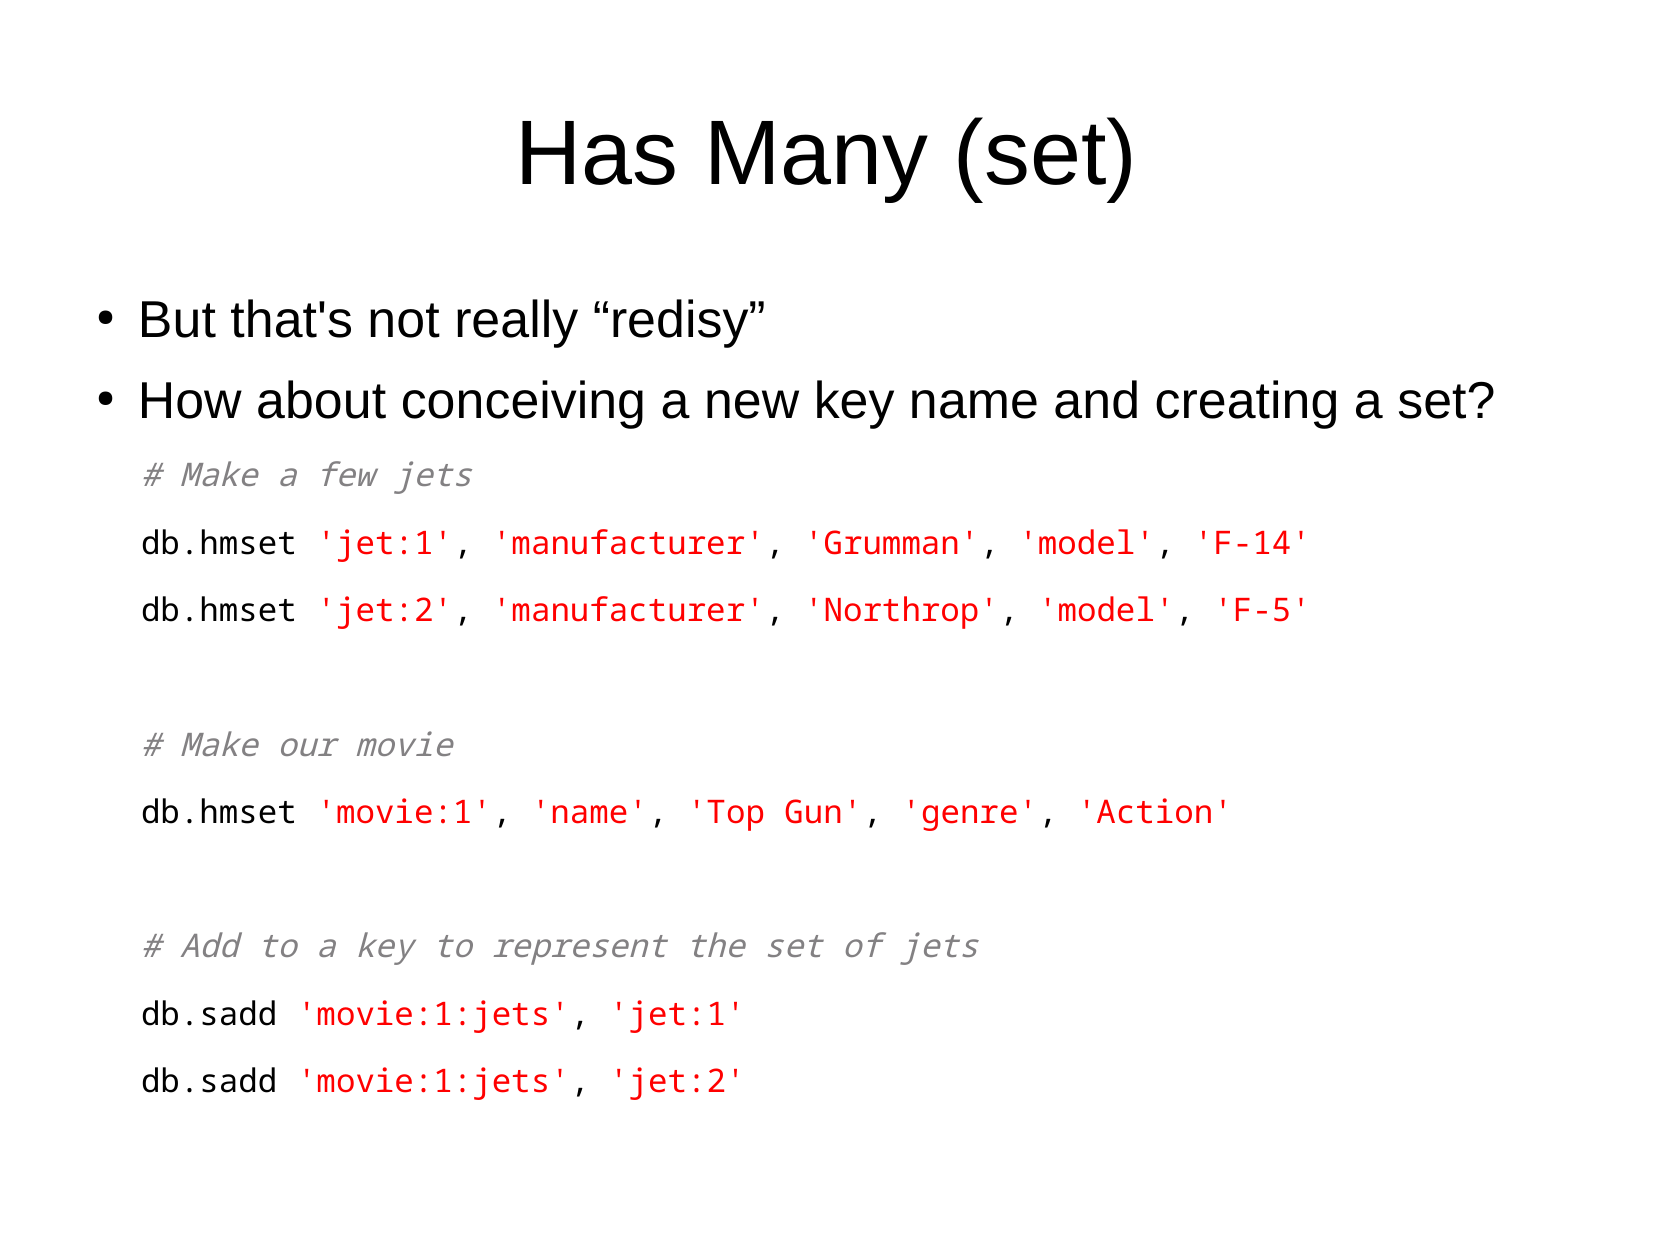

# Has Many (set)
But that's not really “redisy”
How about conceiving a new key name and creating a set?
 	# Make a few jets
 	db.hmset 'jet:1', 'manufacturer', 'Grumman', 'model', 'F-14'
 	db.hmset 'jet:2', 'manufacturer', 'Northrop', 'model', 'F-5'
 	# Make our movie
 	db.hmset 'movie:1', 'name', 'Top Gun', 'genre', 'Action'
 	# Add to a key to represent the set of jets
 	db.sadd 'movie:1:jets', 'jet:1'
 	db.sadd 'movie:1:jets', 'jet:2'